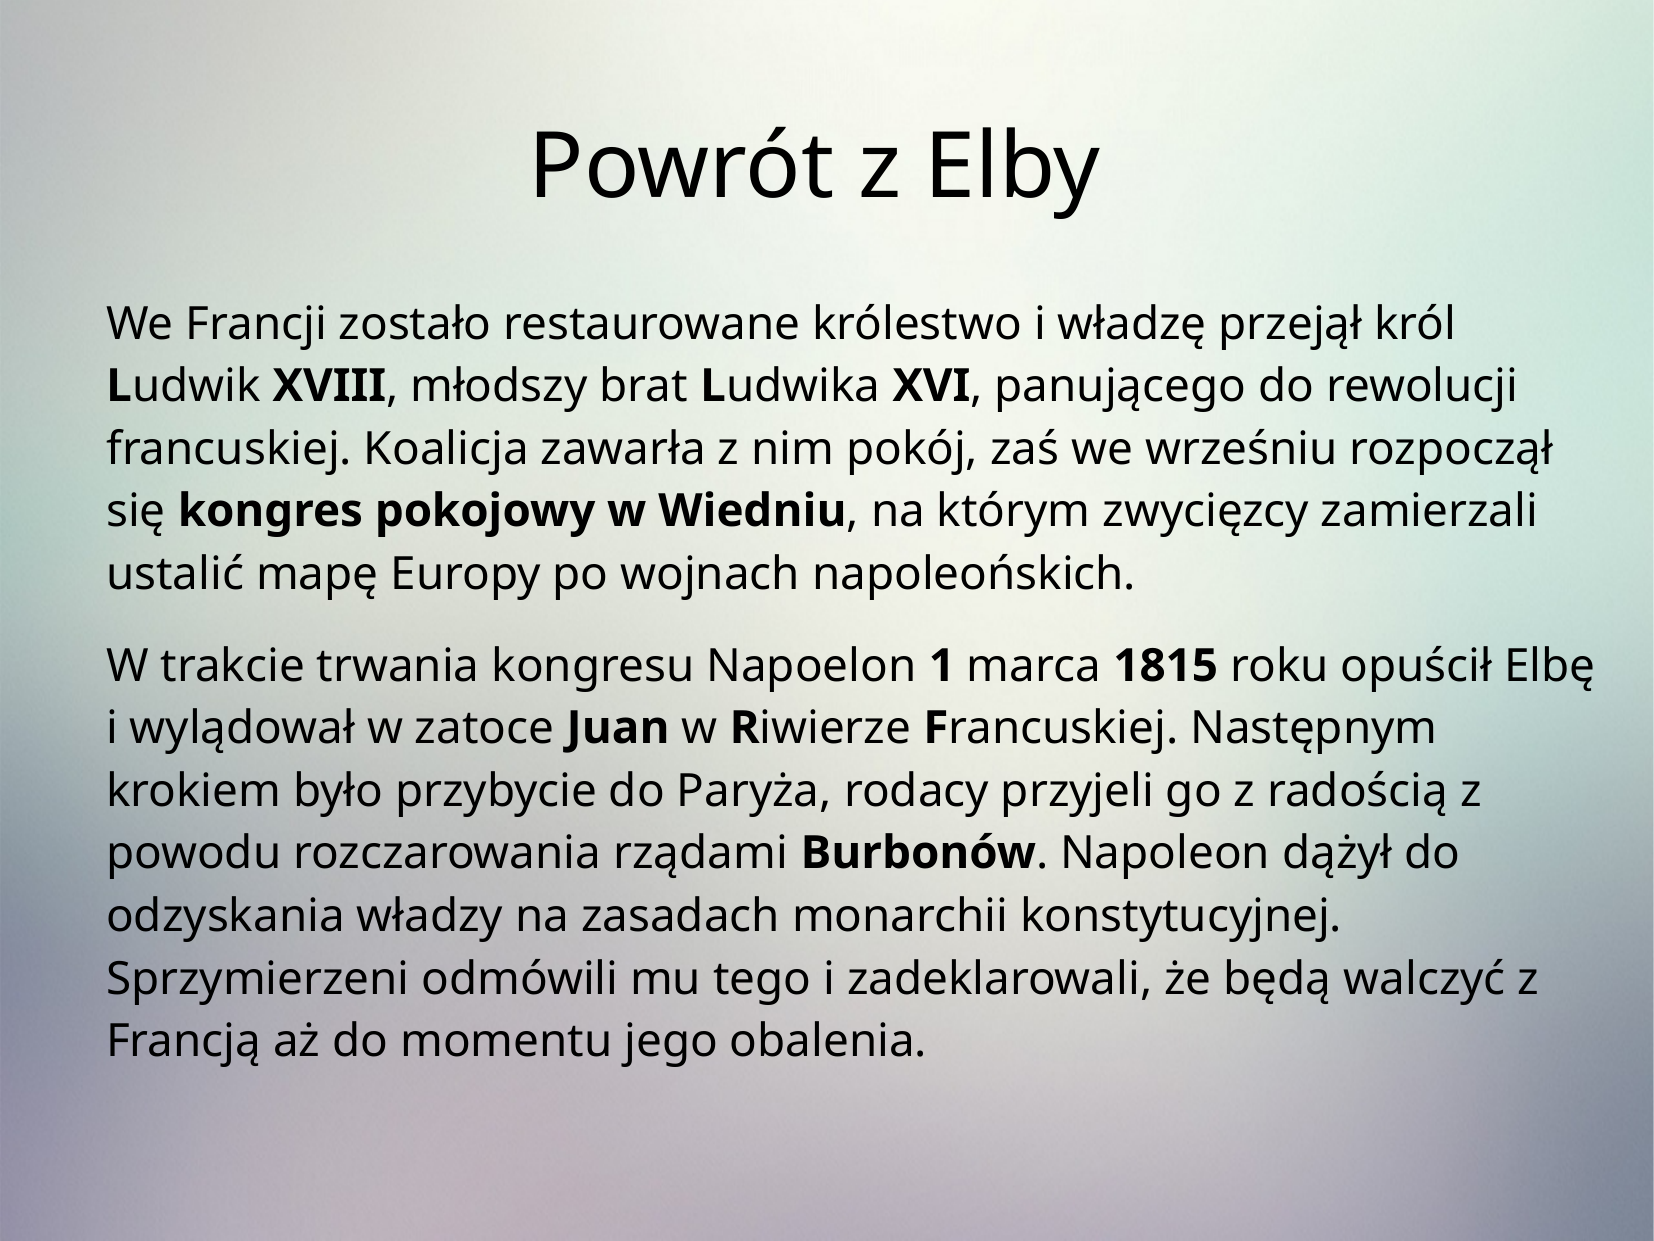

# Powrót z Elby
We Francji zostało restaurowane królestwo i władzę przejął król Ludwik XVIII, młodszy brat Ludwika XVI, panującego do rewolucji francuskiej. Koalicja zawarła z nim pokój, zaś we wrześniu rozpoczął się kongres pokojowy w Wiedniu, na którym zwycięzcy zamierzali ustalić mapę Europy po wojnach napoleońskich.
W trakcie trwania kongresu Napoelon 1 marca 1815 roku opuścił Elbę i wylądował w zatoce Juan w Riwierze Francuskiej. Następnym krokiem było przybycie do Paryża, rodacy przyjeli go z radością z powodu rozczarowania rządami Burbonów. Napoleon dążył do odzyskania władzy na zasadach monarchii konstytucyjnej. Sprzymierzeni odmówili mu tego i zadeklarowali, że będą walczyć z Francją aż do momentu jego obalenia.